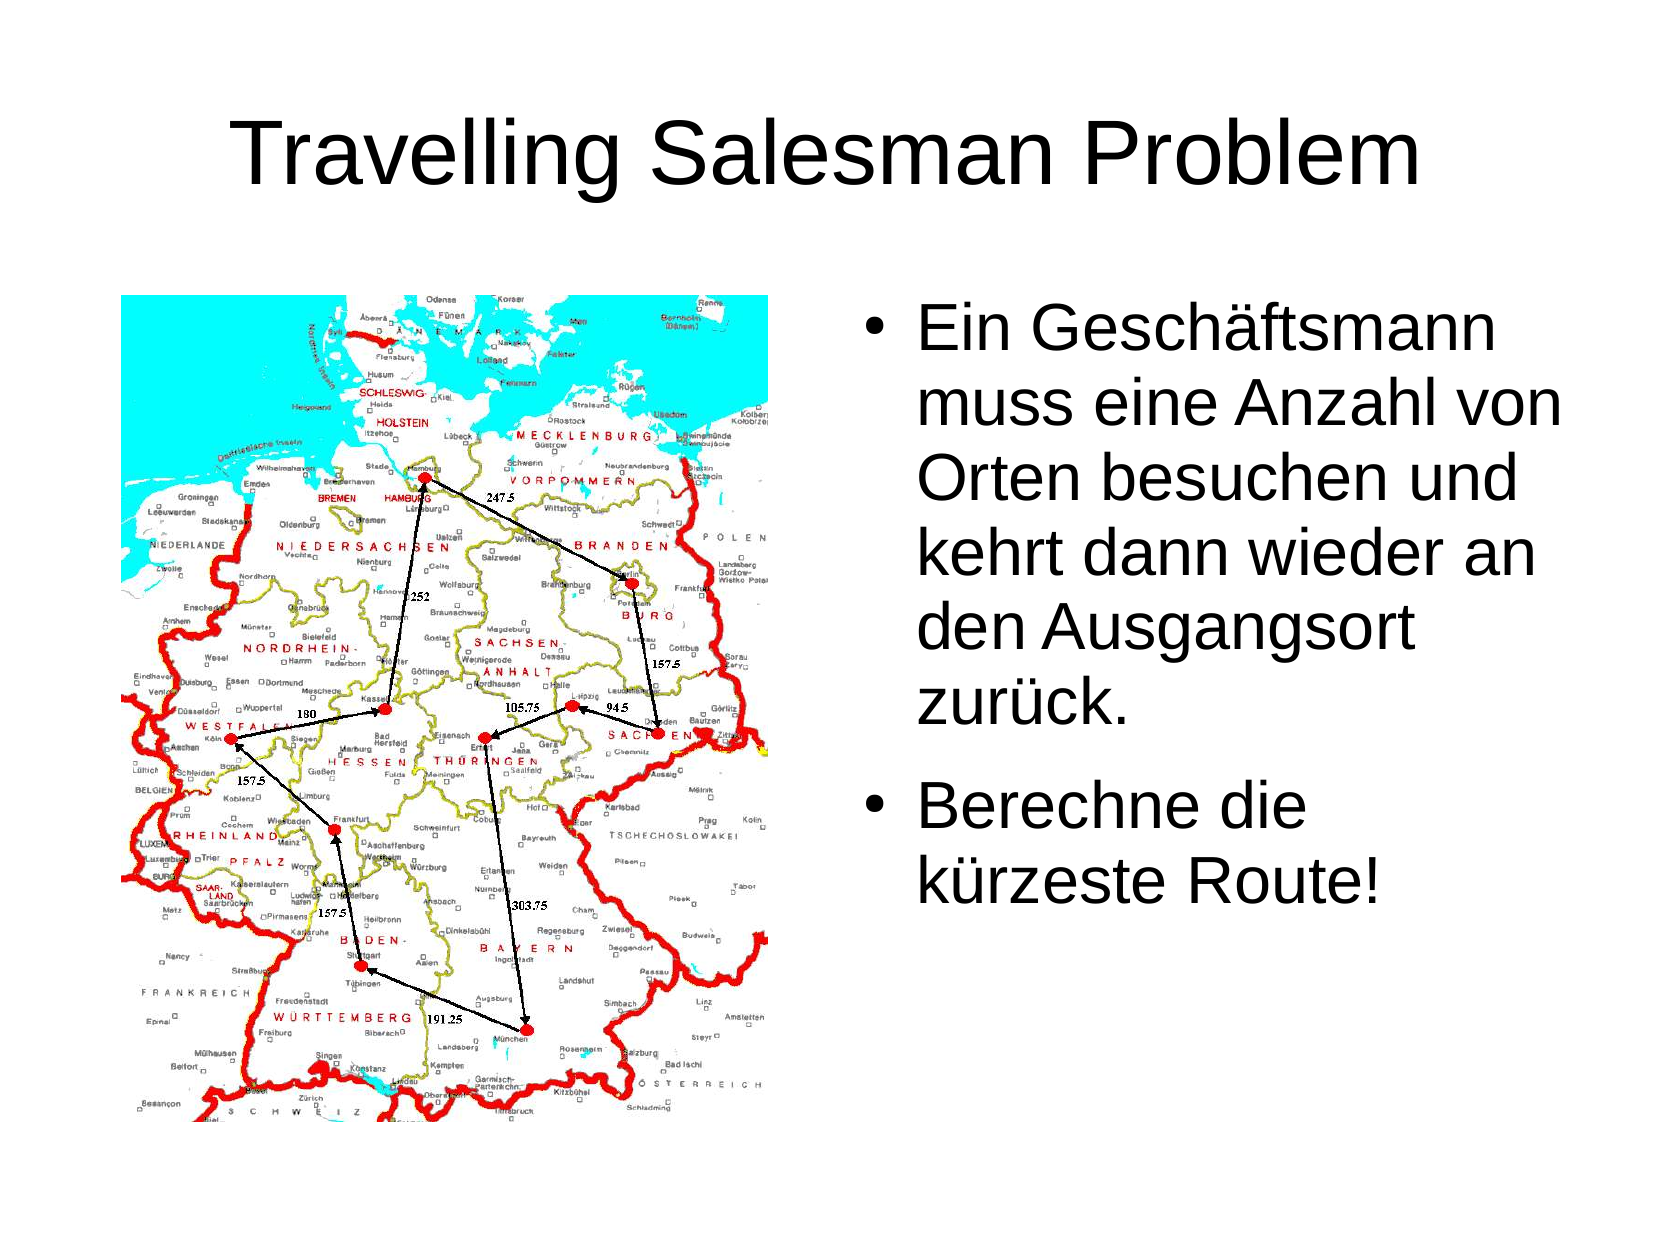

# Travelling Salesman Problem
Ein Geschäftsmann muss eine Anzahl von Orten besuchen und kehrt dann wieder an den Ausgangsort zurück.
Berechne die kürzeste Route!